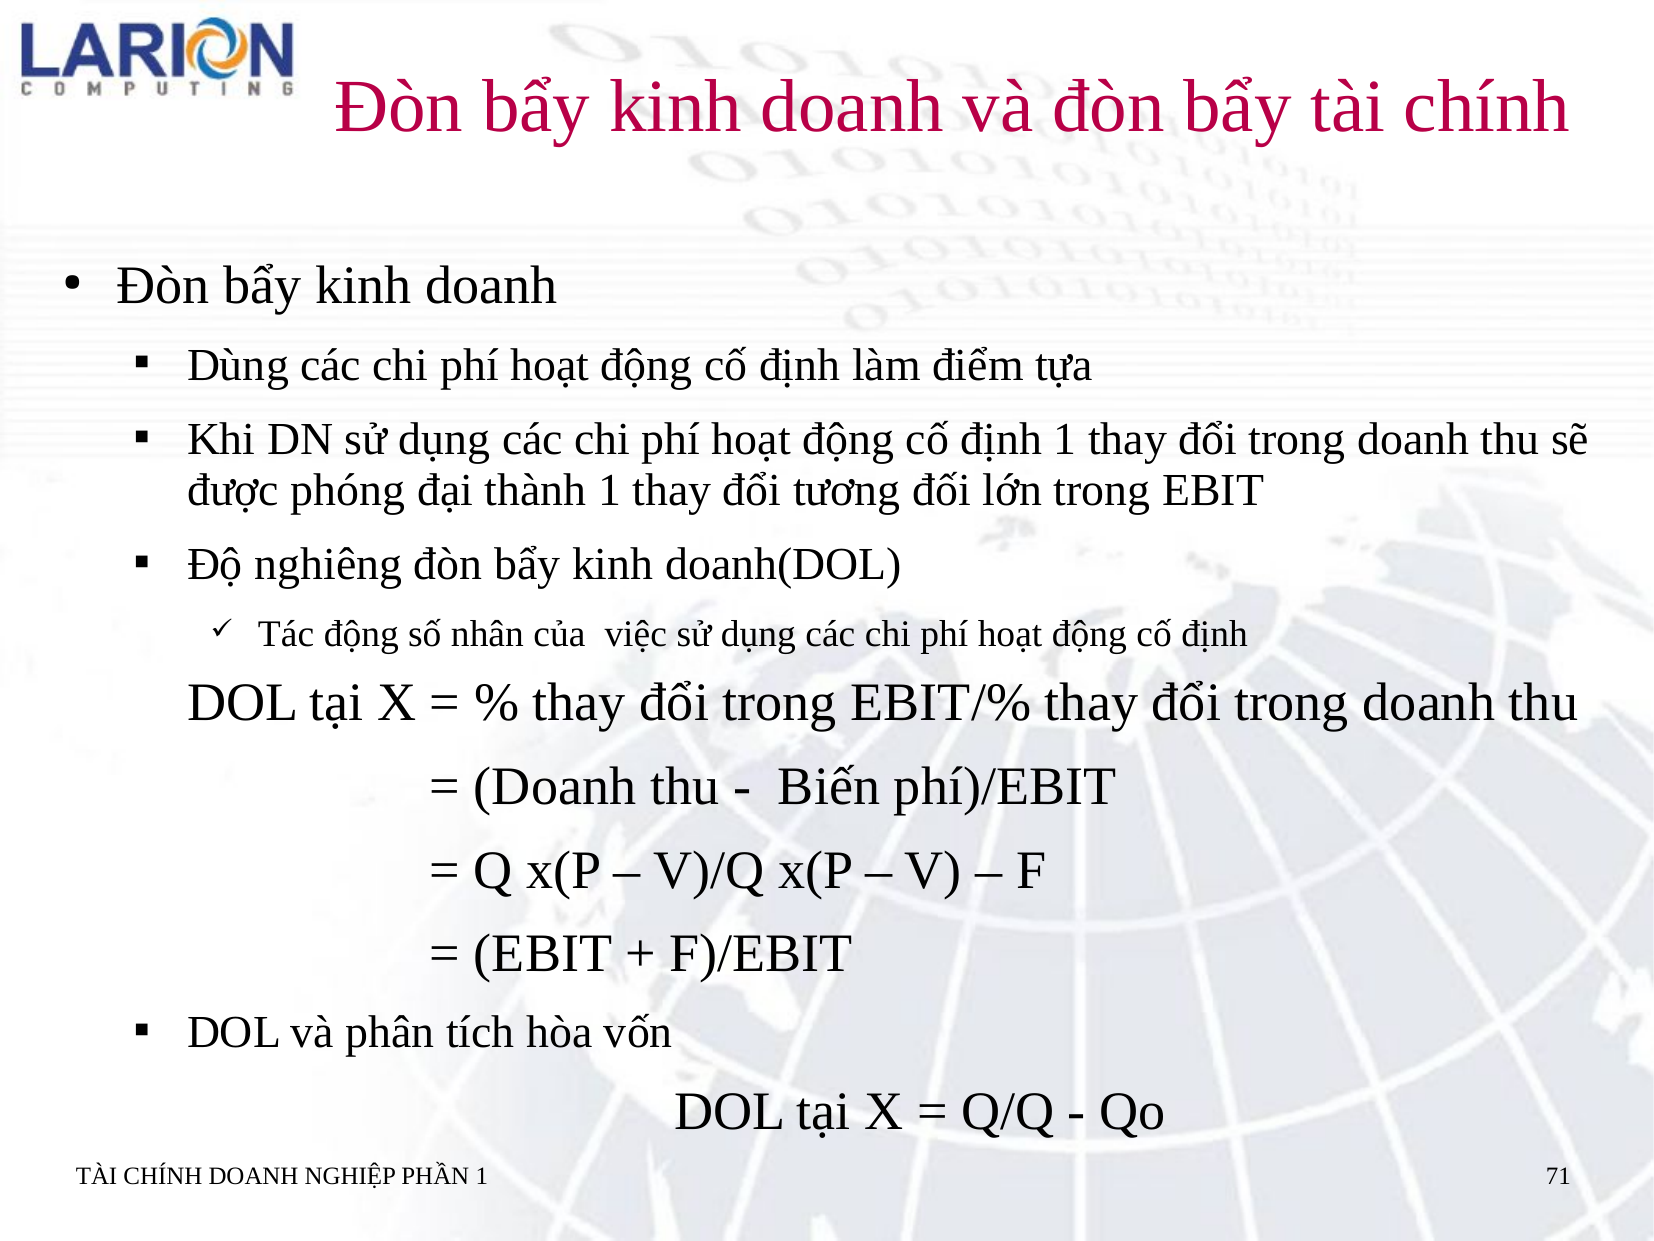

# Đòn bẩy kinh doanh và đòn bẩy tài chính
Đòn bẩy kinh doanh
Dùng các chi phí hoạt động cố định làm điểm tựa
Khi DN sử dụng các chi phí hoạt động cố định 1 thay đổi trong doanh thu sẽ được phóng đại thành 1 thay đổi tương đối lớn trong EBIT
Độ nghiêng đòn bẩy kinh doanh(DOL)
Tác động số nhân của việc sử dụng các chi phí hoạt động cố định
DOL tại X = % thay đổi trong EBIT/% thay đổi trong doanh thu
 = (Doanh thu - Biến phí)/EBIT
 = Q x(P – V)/Q x(P – V) – F
 = (EBIT + F)/EBIT
DOL và phân tích hòa vốn
DOL tại X = Q/Q - Qo
TÀI CHÍNH DOANH NGHIỆP PHẦN 1
71